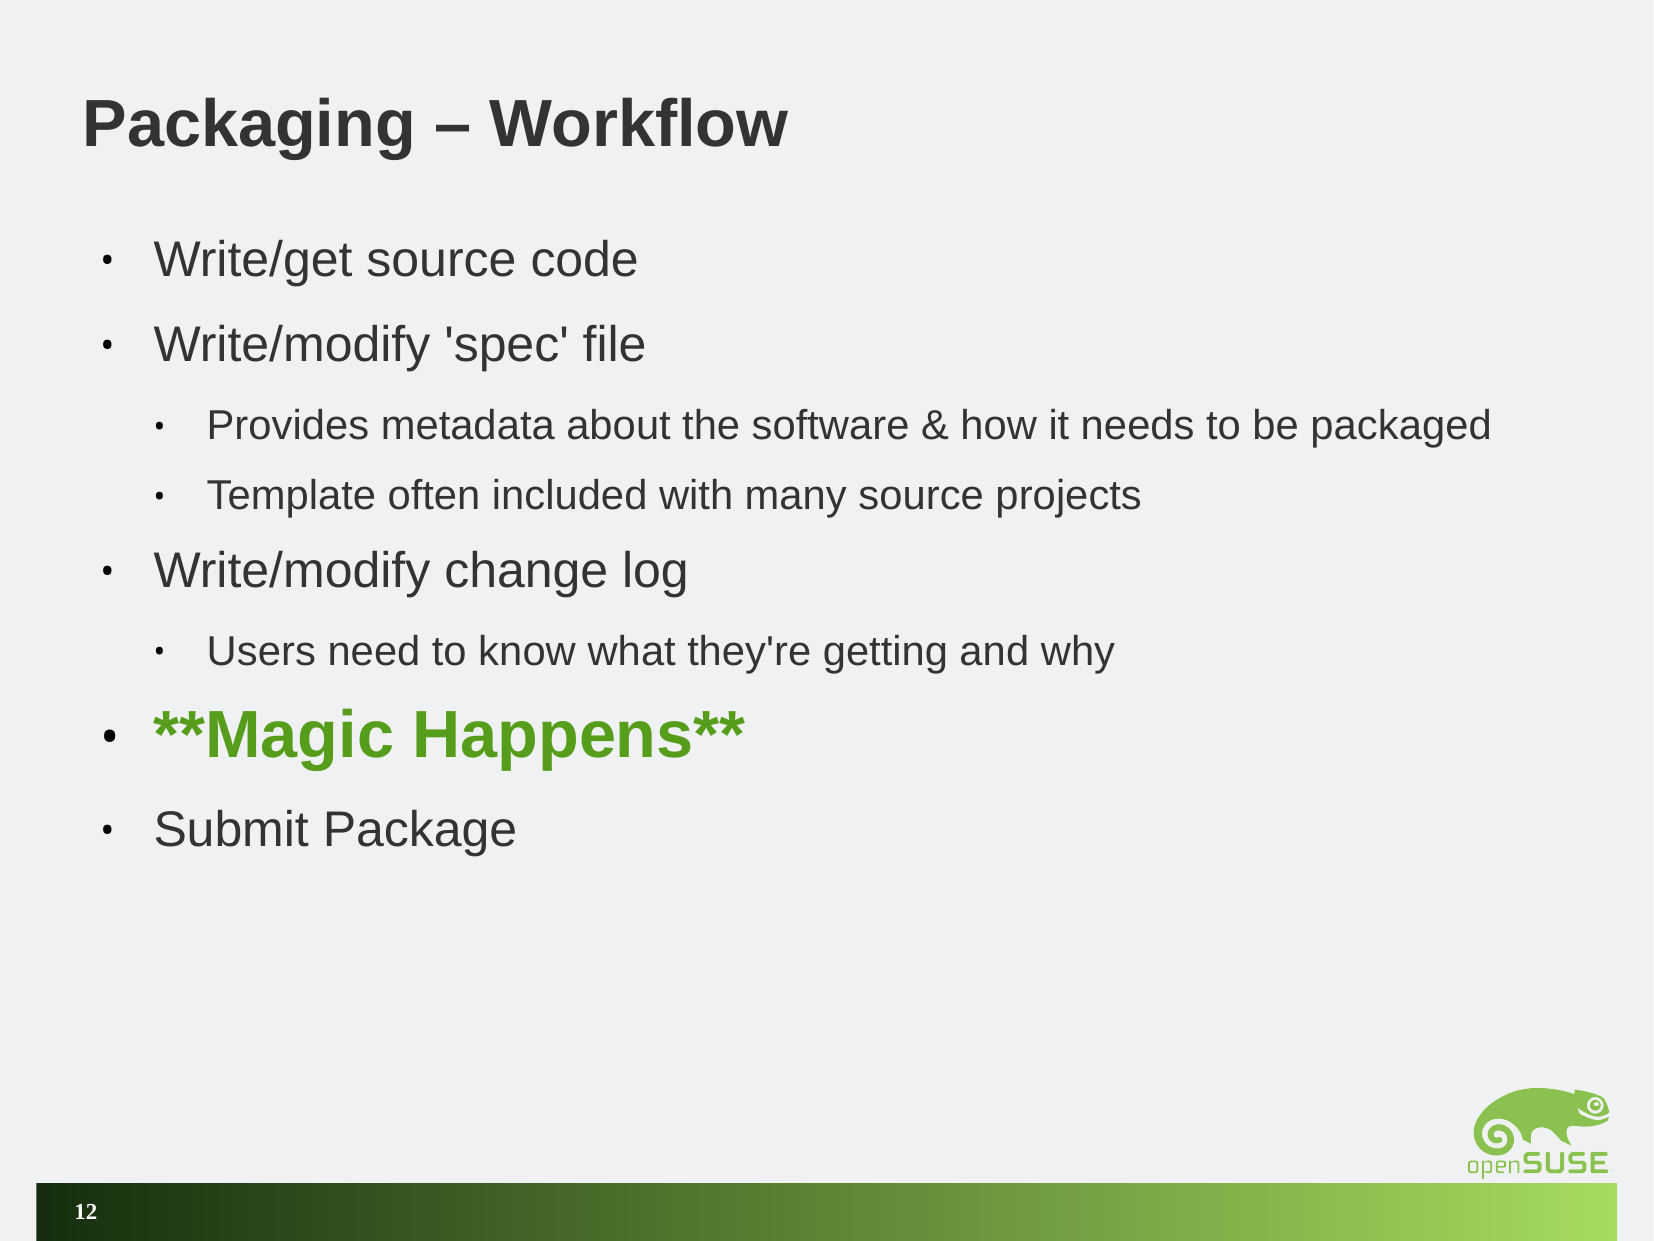

# Packaging – Workflow
Write/get source code
Write/modify 'spec' file
Provides metadata about the software & how it needs to be packaged
Template often included with many source projects
Write/modify change log
Users need to know what they're getting and why
**Magic Happens**
Submit Package
12